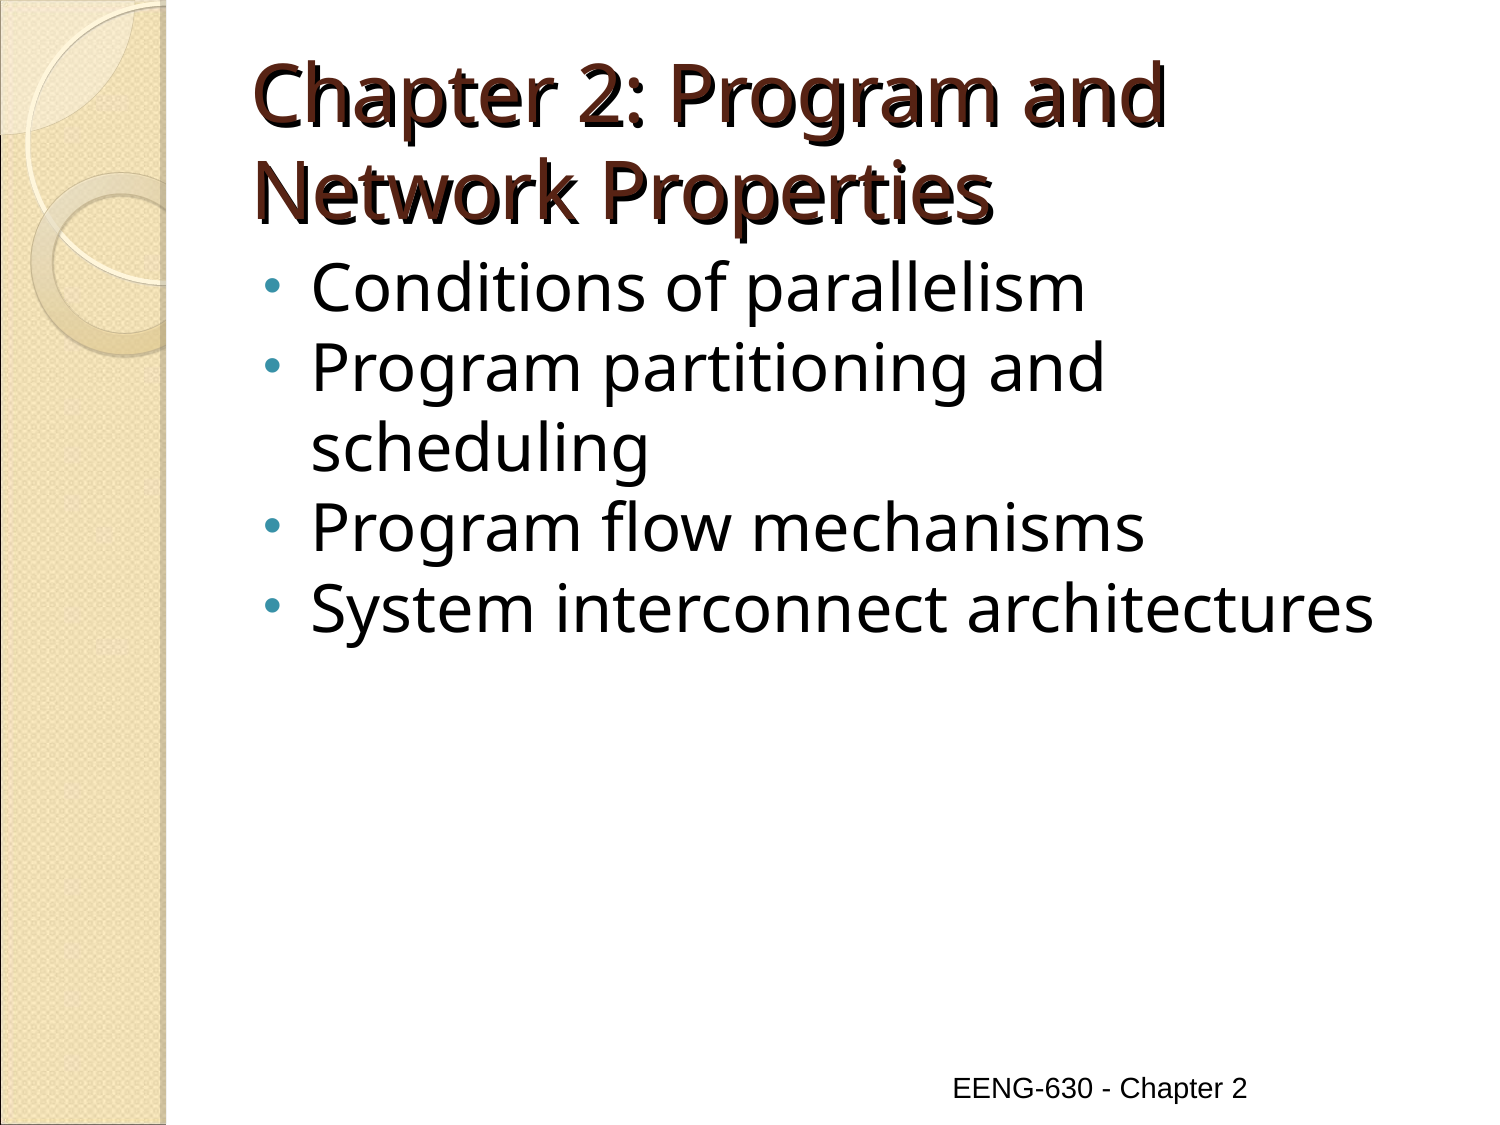

# Chapter 2: Program and Network Properties
Conditions of parallelism
Program partitioning and scheduling
Program flow mechanisms
System interconnect architectures
EENG-630 - Chapter 2